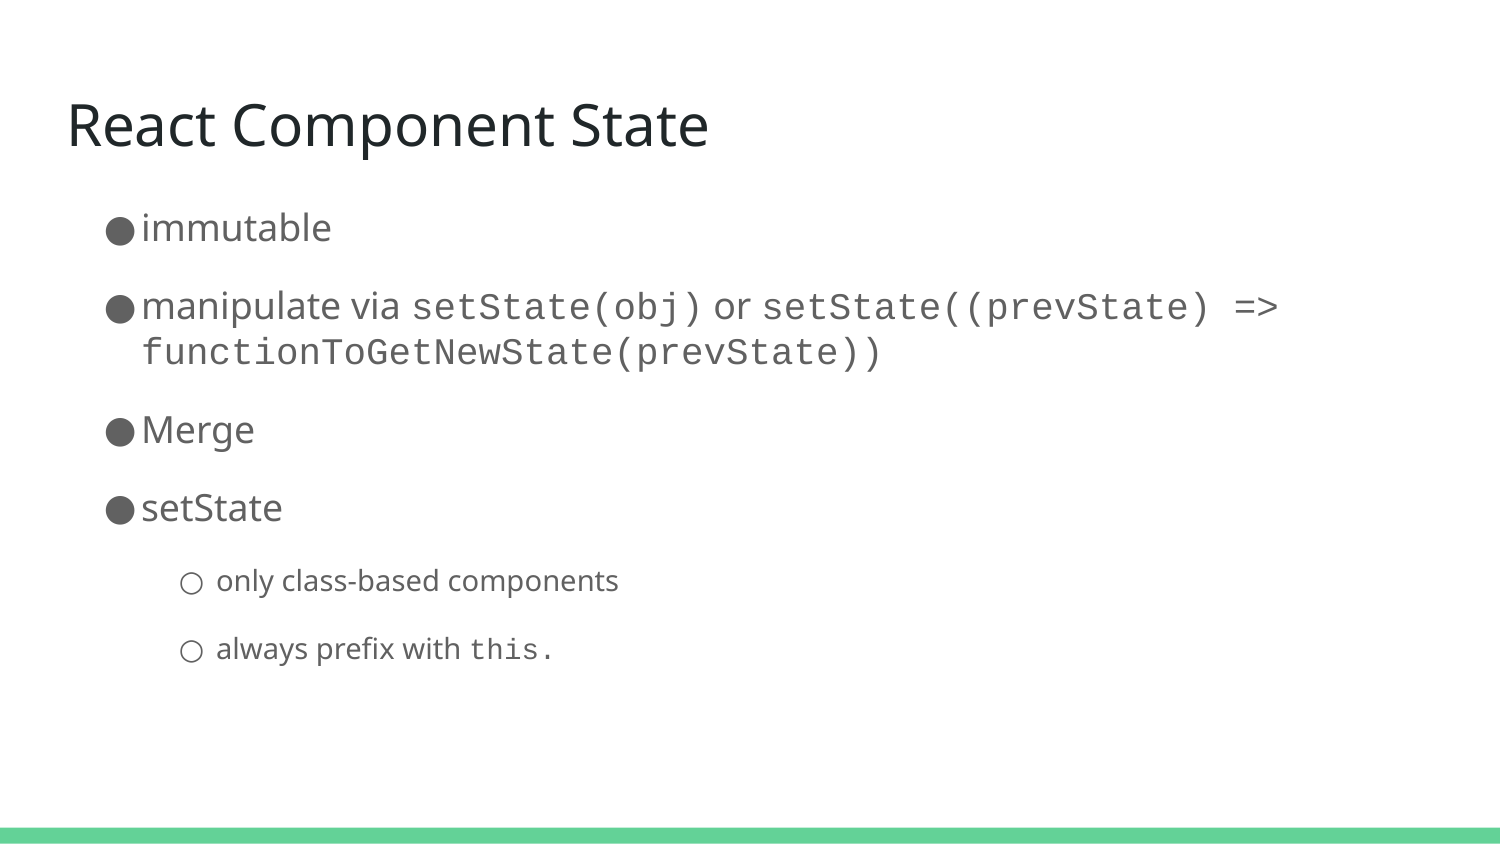

# React Component State
immutable
manipulate via setState(obj) or setState((prevState) => functionToGetNewState(prevState))
Merge
setState
only class-based components
always prefix with this.